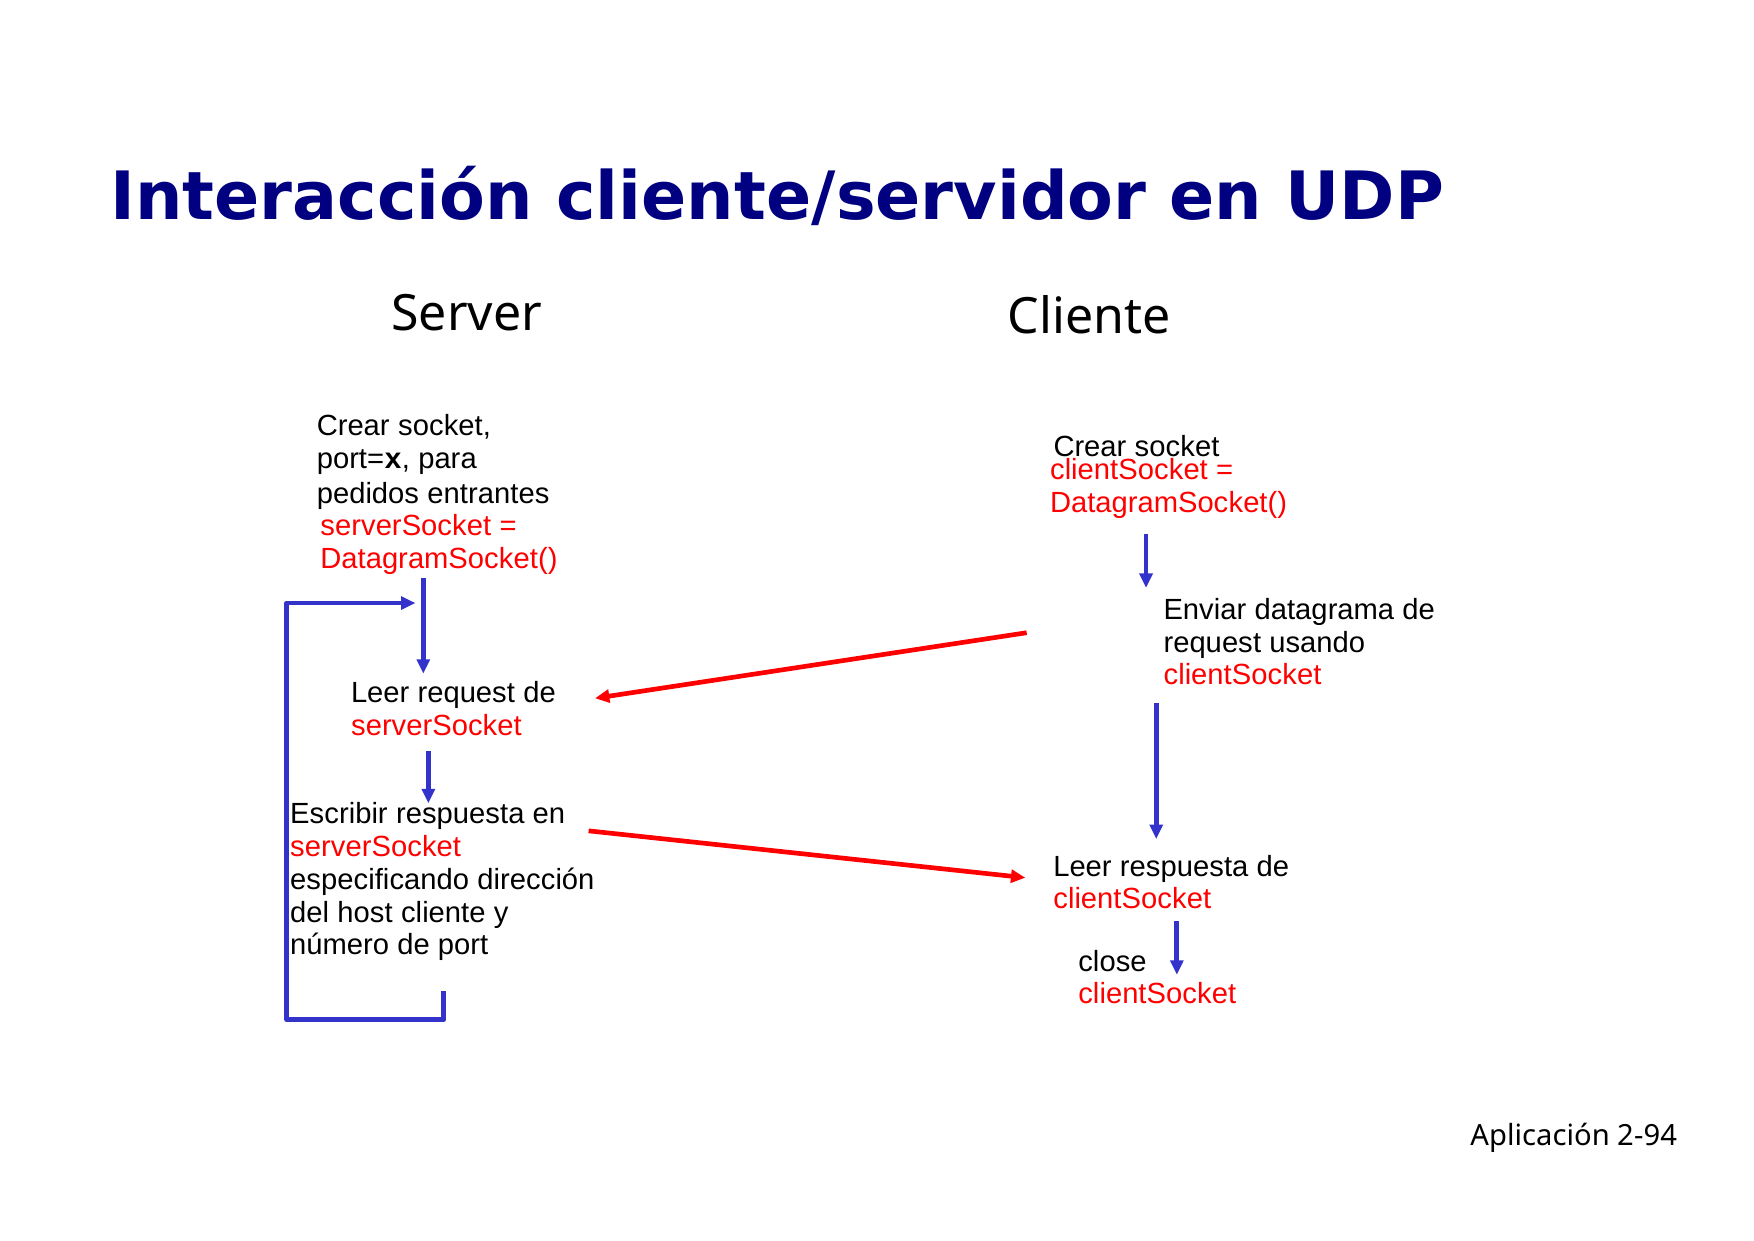

# Interacción cliente/servidor en UDP
Server
Cliente
Crear socket
clientSocket =
DatagramSocket()
Enviar datagrama de
request usando
clientSocket
Crear socket,
port=x, para
pedidos entrantes
serverSocket =
DatagramSocket()
Leer request de
serverSocket
close
clientSocket
Leer respuesta de
clientSocket
Escribir respuesta en
serverSocket
especificando dirección
del host cliente y
número de port